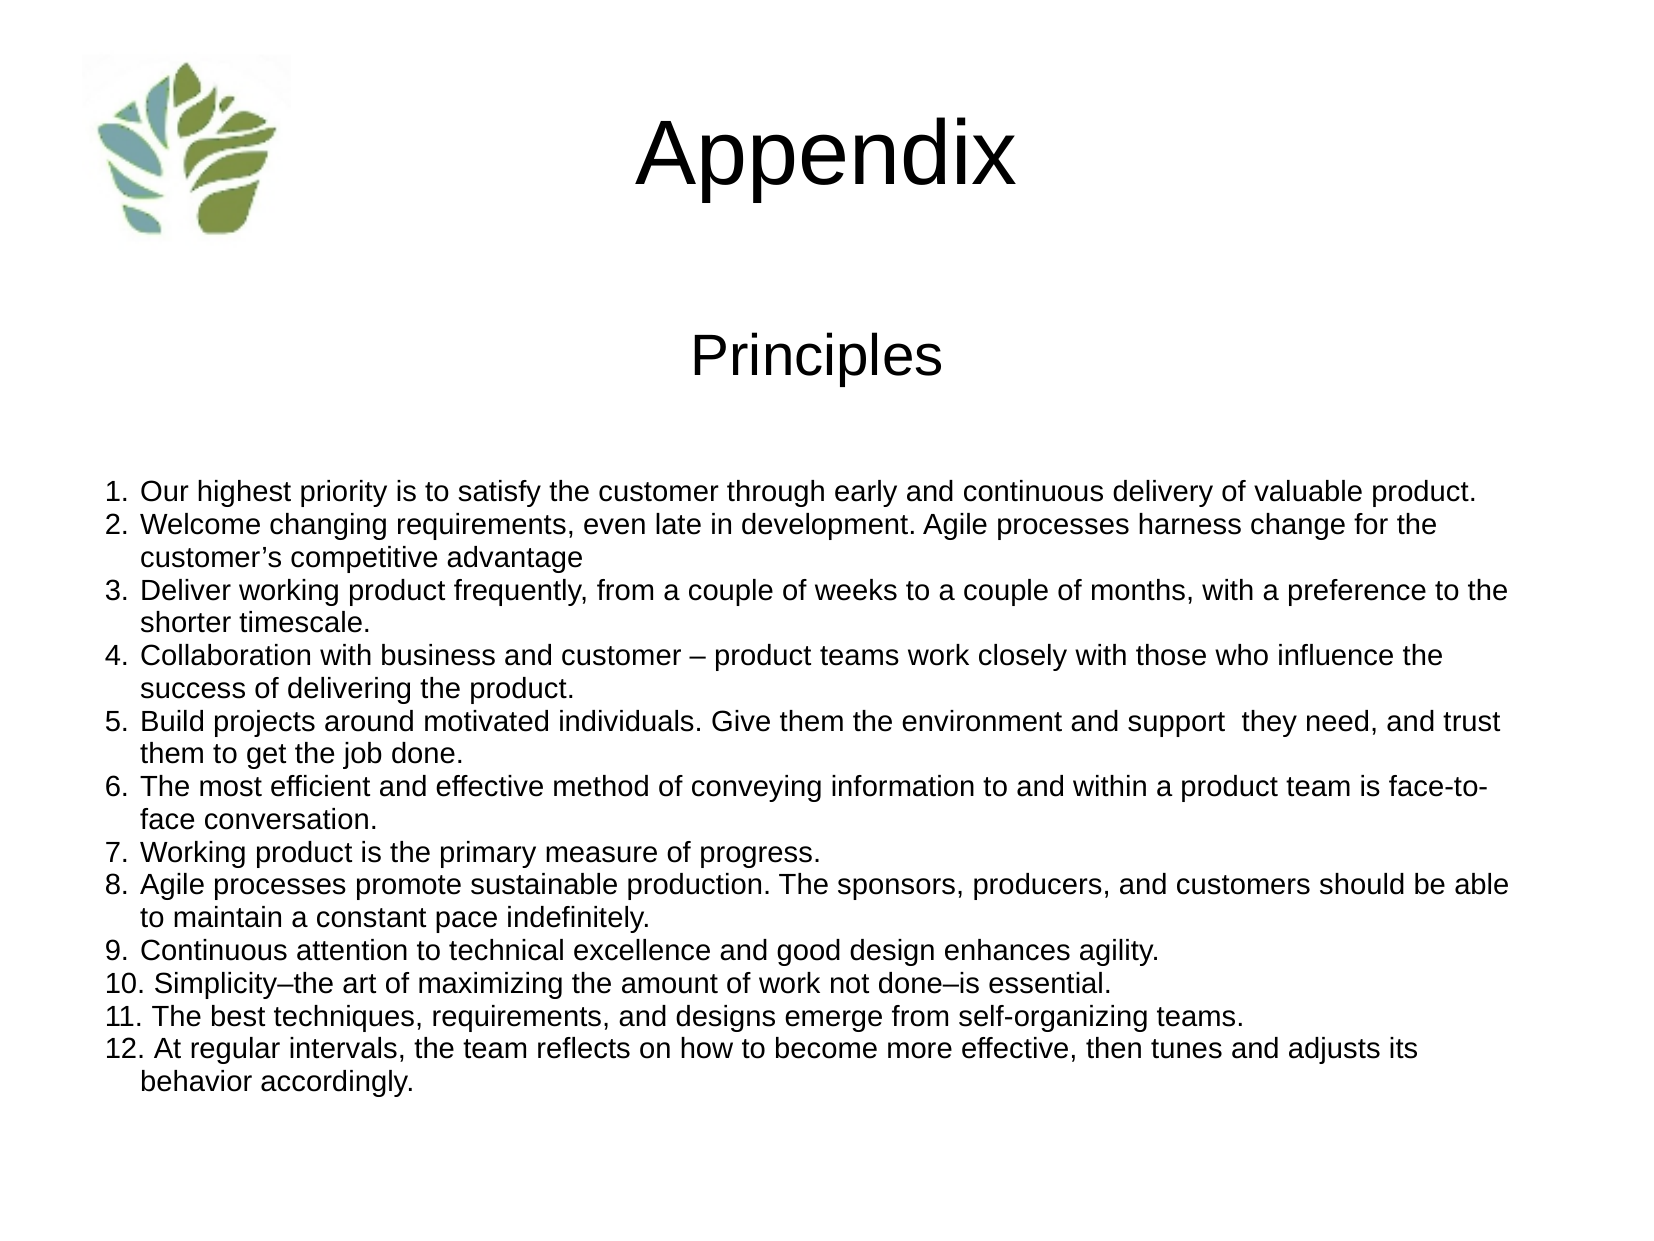

# Appendix
Principles
Our highest priority is to satisfy the customer through early and continuous delivery of valuable product.
Welcome changing requirements, even late in development. Agile processes harness change for the customer’s competitive advantage
Deliver working product frequently, from a couple of weeks to a couple of months, with a preference to the shorter timescale.
Collaboration with business and customer – product teams work closely with those who influence the success of delivering the product.
Build projects around motivated individuals. Give them the environment and support they need, and trust them to get the job done.
The most efficient and effective method of conveying information to and within a product team is face-to-face conversation.
Working product is the primary measure of progress.
Agile processes promote sustainable production. The sponsors, producers, and customers should be able to maintain a constant pace indefinitely.
Continuous attention to technical excellence and good design enhances agility.
 Simplicity–the art of maximizing the amount of work not done–is essential.
 The best techniques, requirements, and designs emerge from self-organizing teams.
 At regular intervals, the team reflects on how to become more effective, then tunes and adjusts its behavior accordingly.